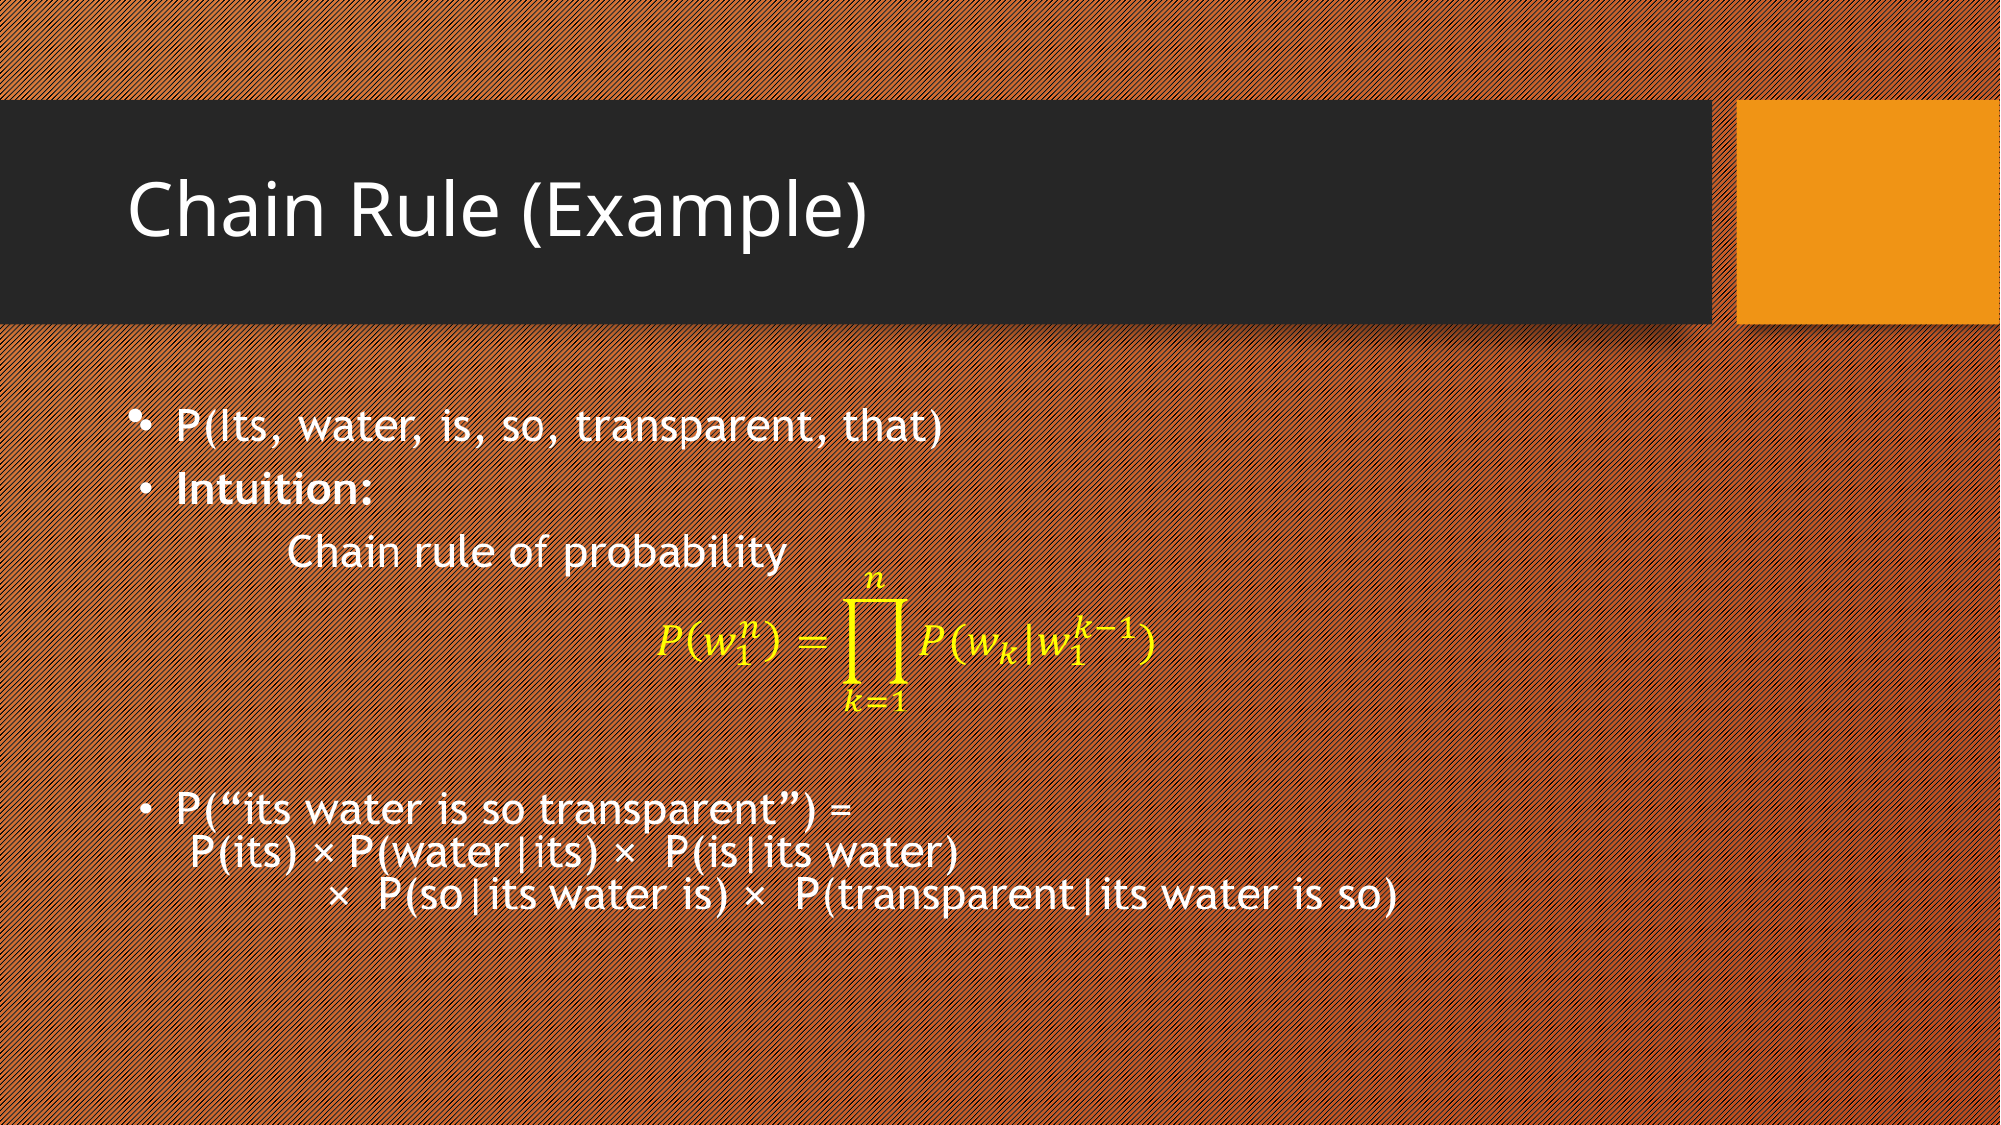

# Chain Rule (Example)
Intuition:
	Chain rule of probability
P(“its water is so transparent”) =
 P(its) × P(water|its) × P(is|its water)
 × P(so|its water is) × P(transparent|its water is so)